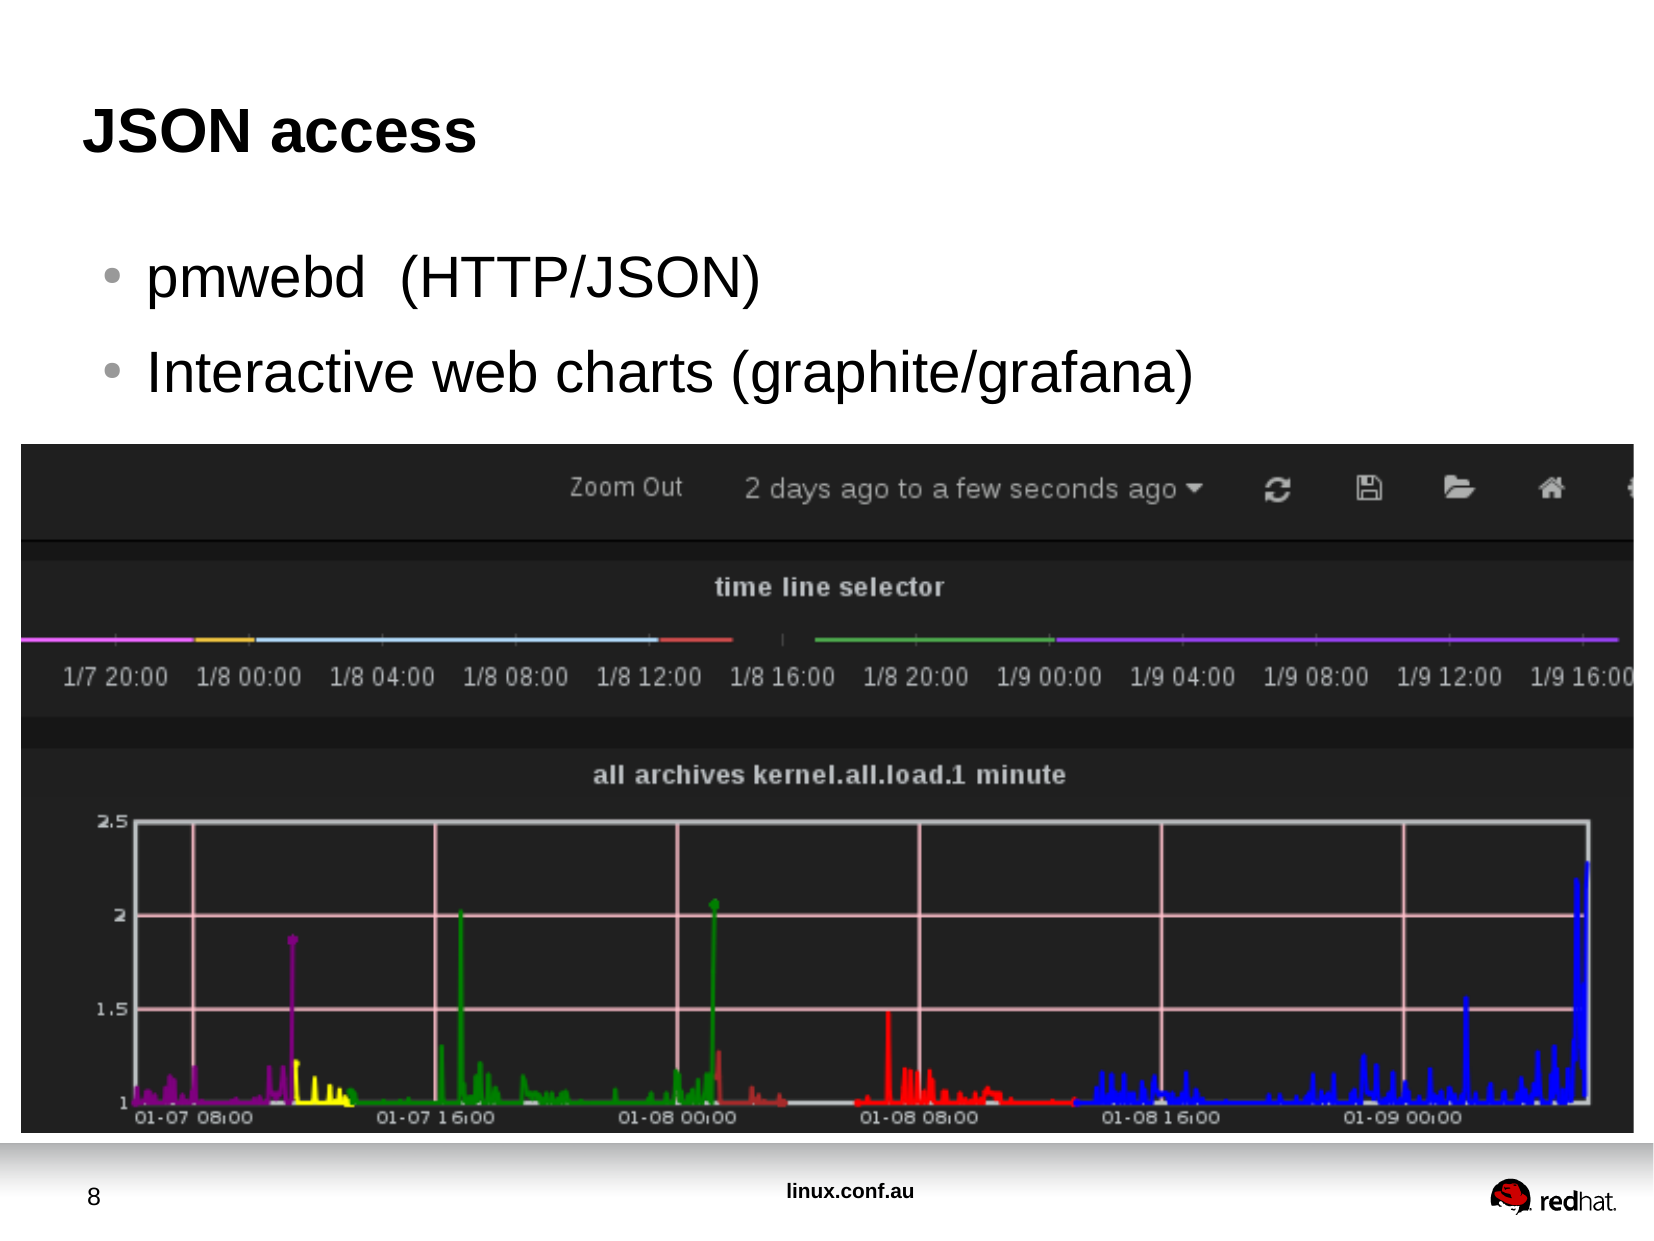

# JSON access
pmwebd (HTTP/JSON)
Interactive web charts (graphite/grafana)